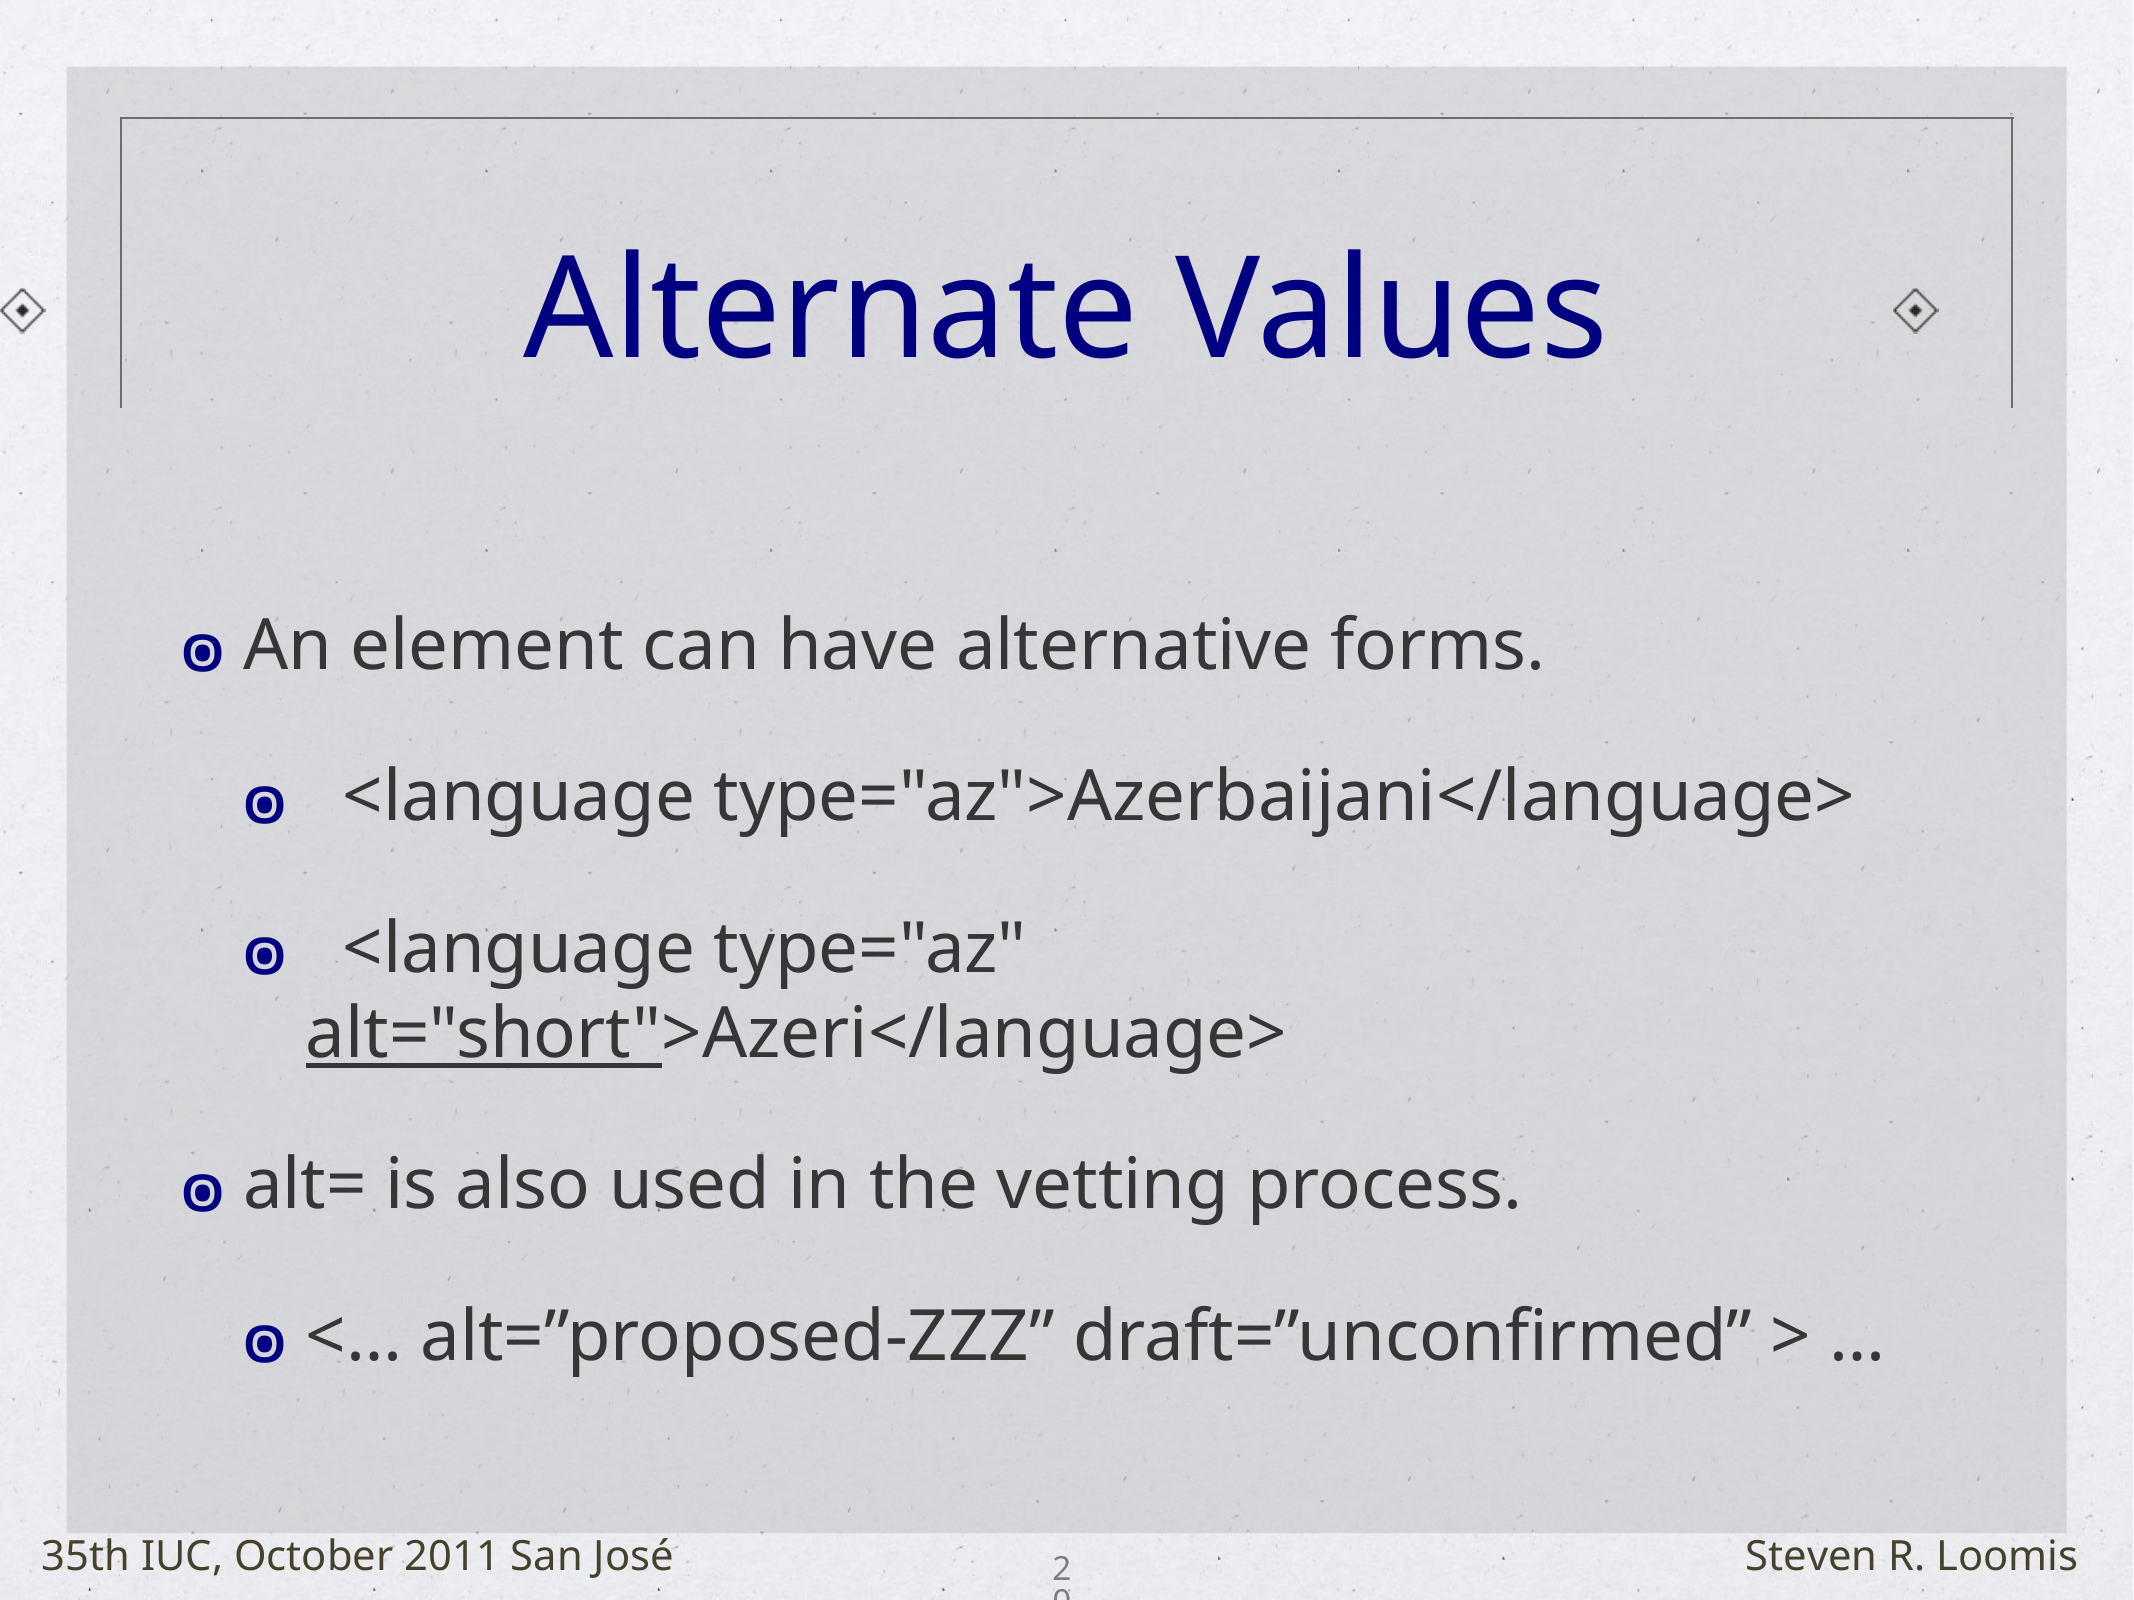

# Alternate Values
An element can have alternative forms.
 <language type="az">Azerbaijani</language>
 <language type="az" alt="short">Azeri</language>
alt= is also used in the vetting process.
<… alt=”proposed-ZZZ” draft=”unconfirmed” > …
20